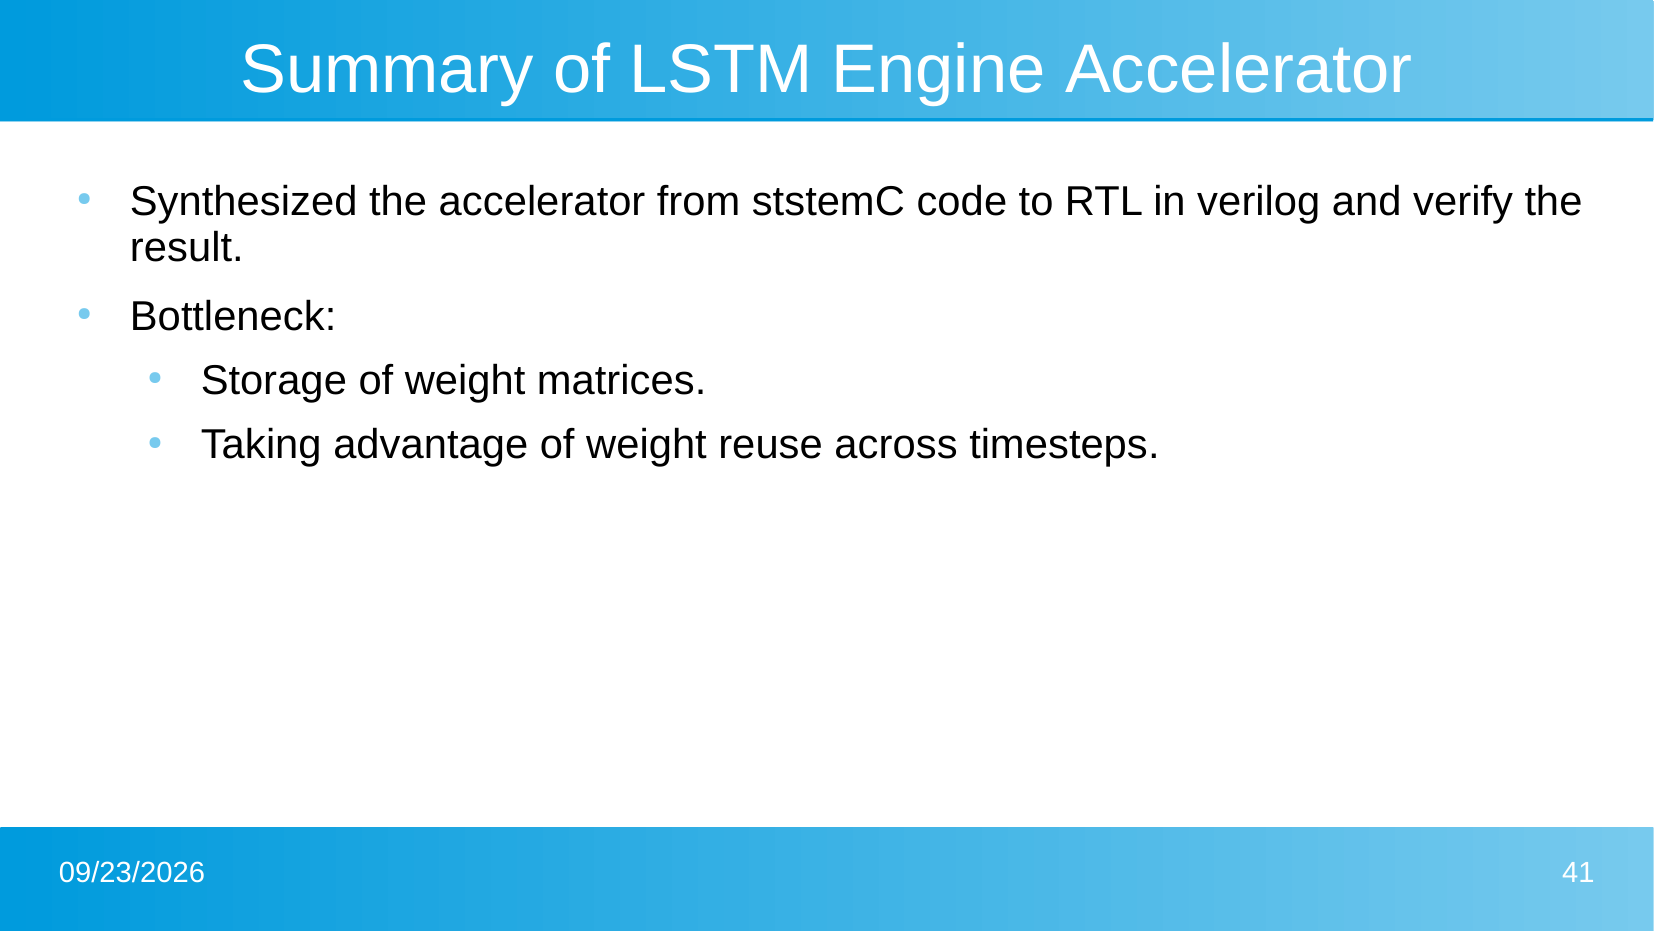

# Summary of LSTM Engine Accelerator
Synthesized the accelerator from ststemC code to RTL in verilog and verify the result.
Bottleneck:
Storage of weight matrices.
Taking advantage of weight reuse across timesteps.
41